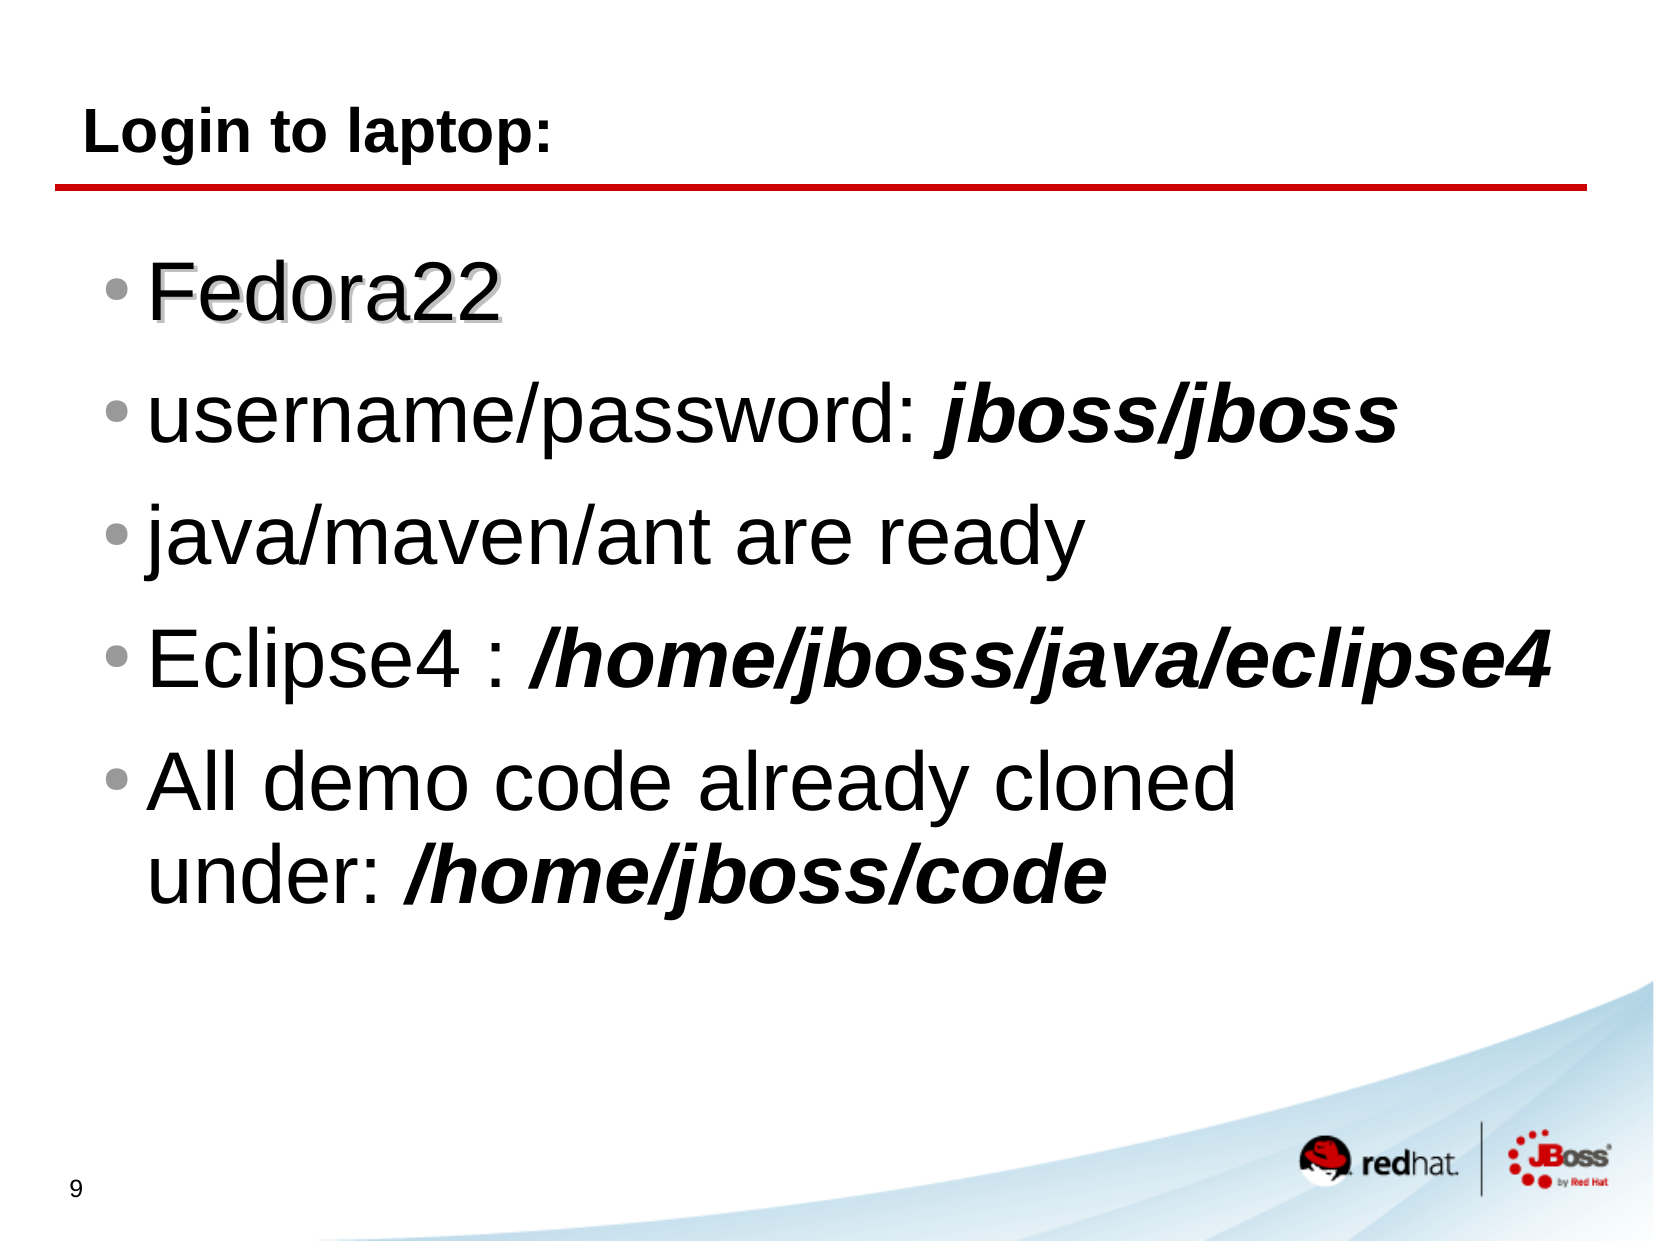

# Login to laptop:
Fedora22
username/password: jboss/jboss
java/maven/ant are ready
Eclipse4 : /home/jboss/java/eclipse4
All demo code already cloned under: /home/jboss/code